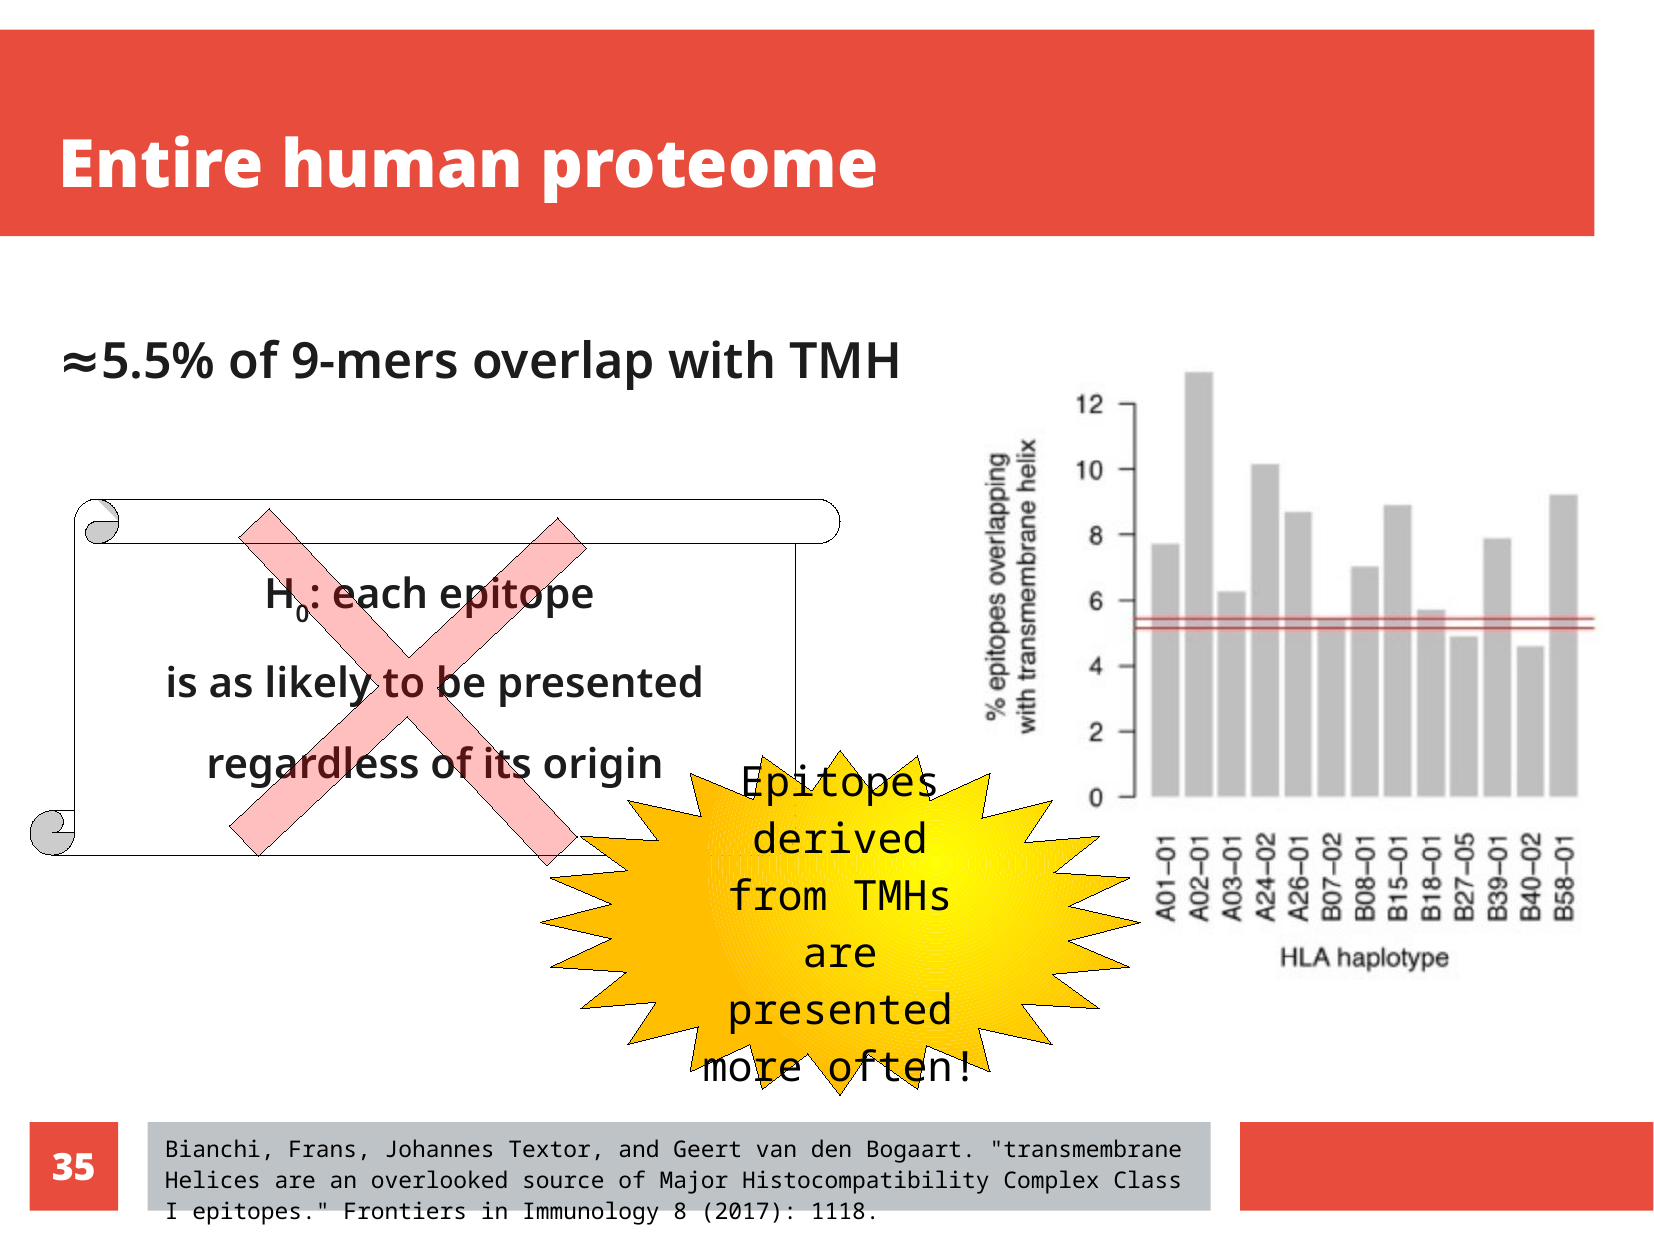

# Entire human proteome
≈5.5% of 9-mers overlap with TMH
H0: each epitope
is as likely to be presented
regardless of its origin
Epitopes derived from TMHs are presented more often!
35
Bianchi, Frans, Johannes Textor, and Geert van den Bogaart. "transmembrane Helices are an overlooked source of Major Histocompatibility Complex Class I epitopes." Frontiers in Immunology 8 (2017): 1118.